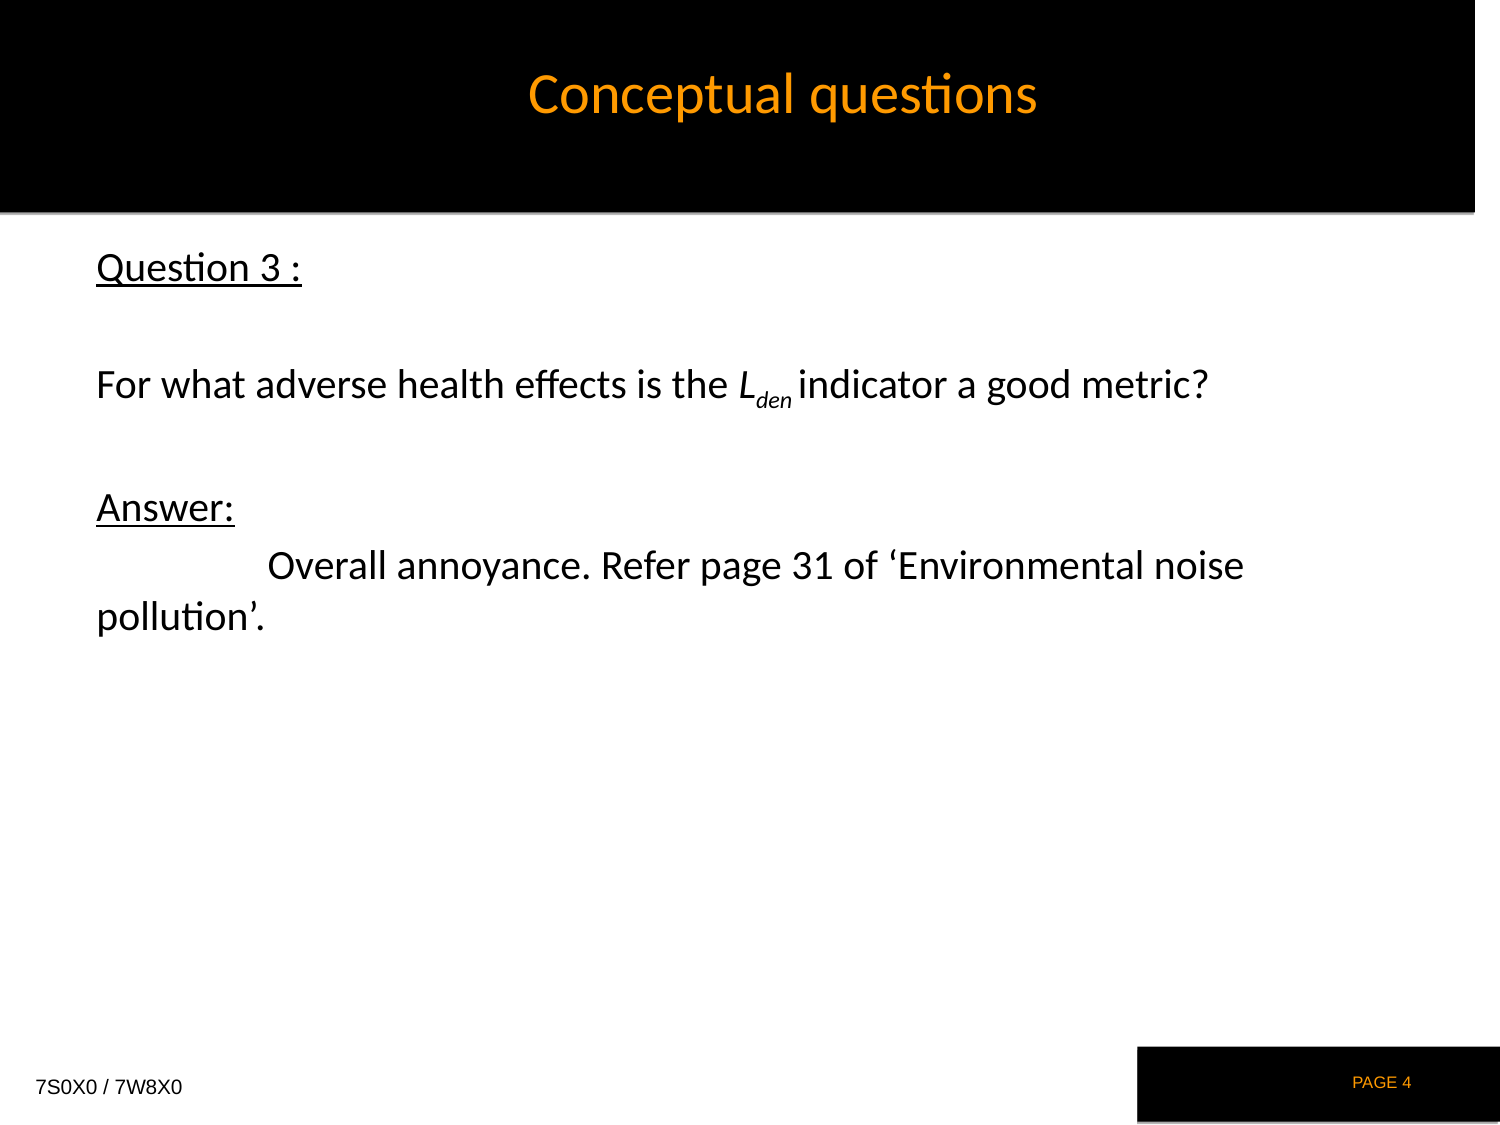

#
Conceptual questions
Question 3 :
For what adverse health effects is the Lden indicator a good metric?
Answer:
 Overall annoyance. Refer page 31 of ‘Environmental noise pollution’.
PAGE 4
7S0X0 / 7W8X0
2017/02/09
PAGE